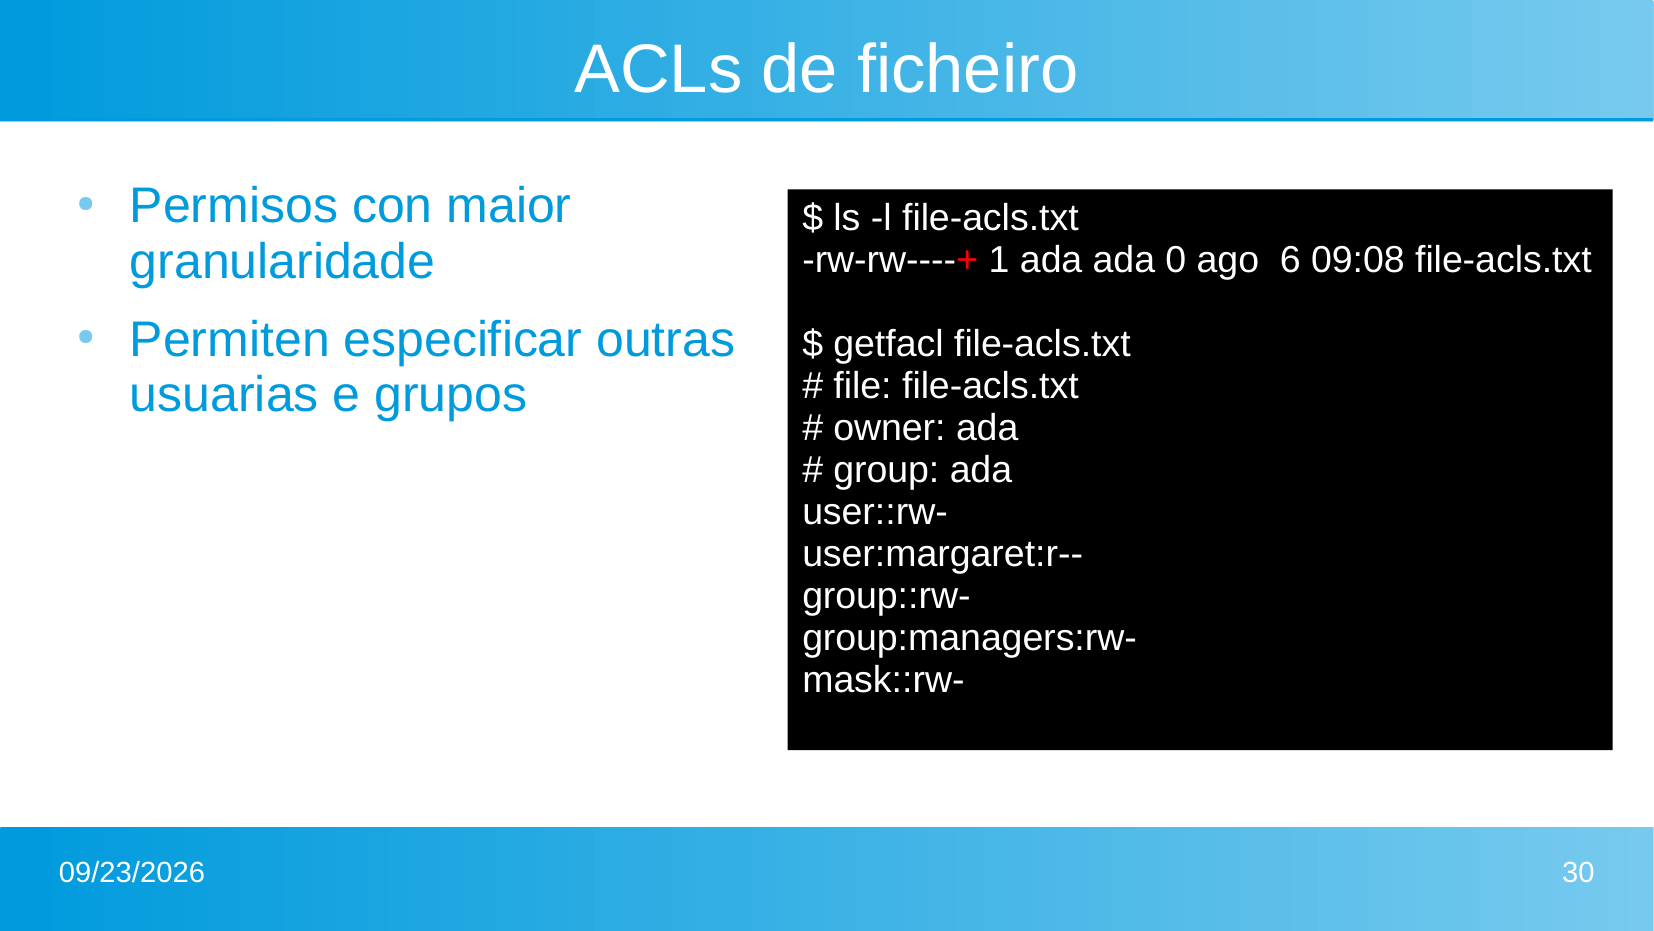

# ACLs de ficheiro
Permisos con maior granularidade
Permiten especificar outras usuarias e grupos
$ ls -l file-acls.txt
-rw-rw----+ 1 ada ada 0 ago 6 09:08 file-acls.txt
$ getfacl file-acls.txt
# file: file-acls.txt
# owner: ada
# group: ada
user::rw-
user:margaret:r--
group::rw-
group:managers:rw-
mask::rw-
30